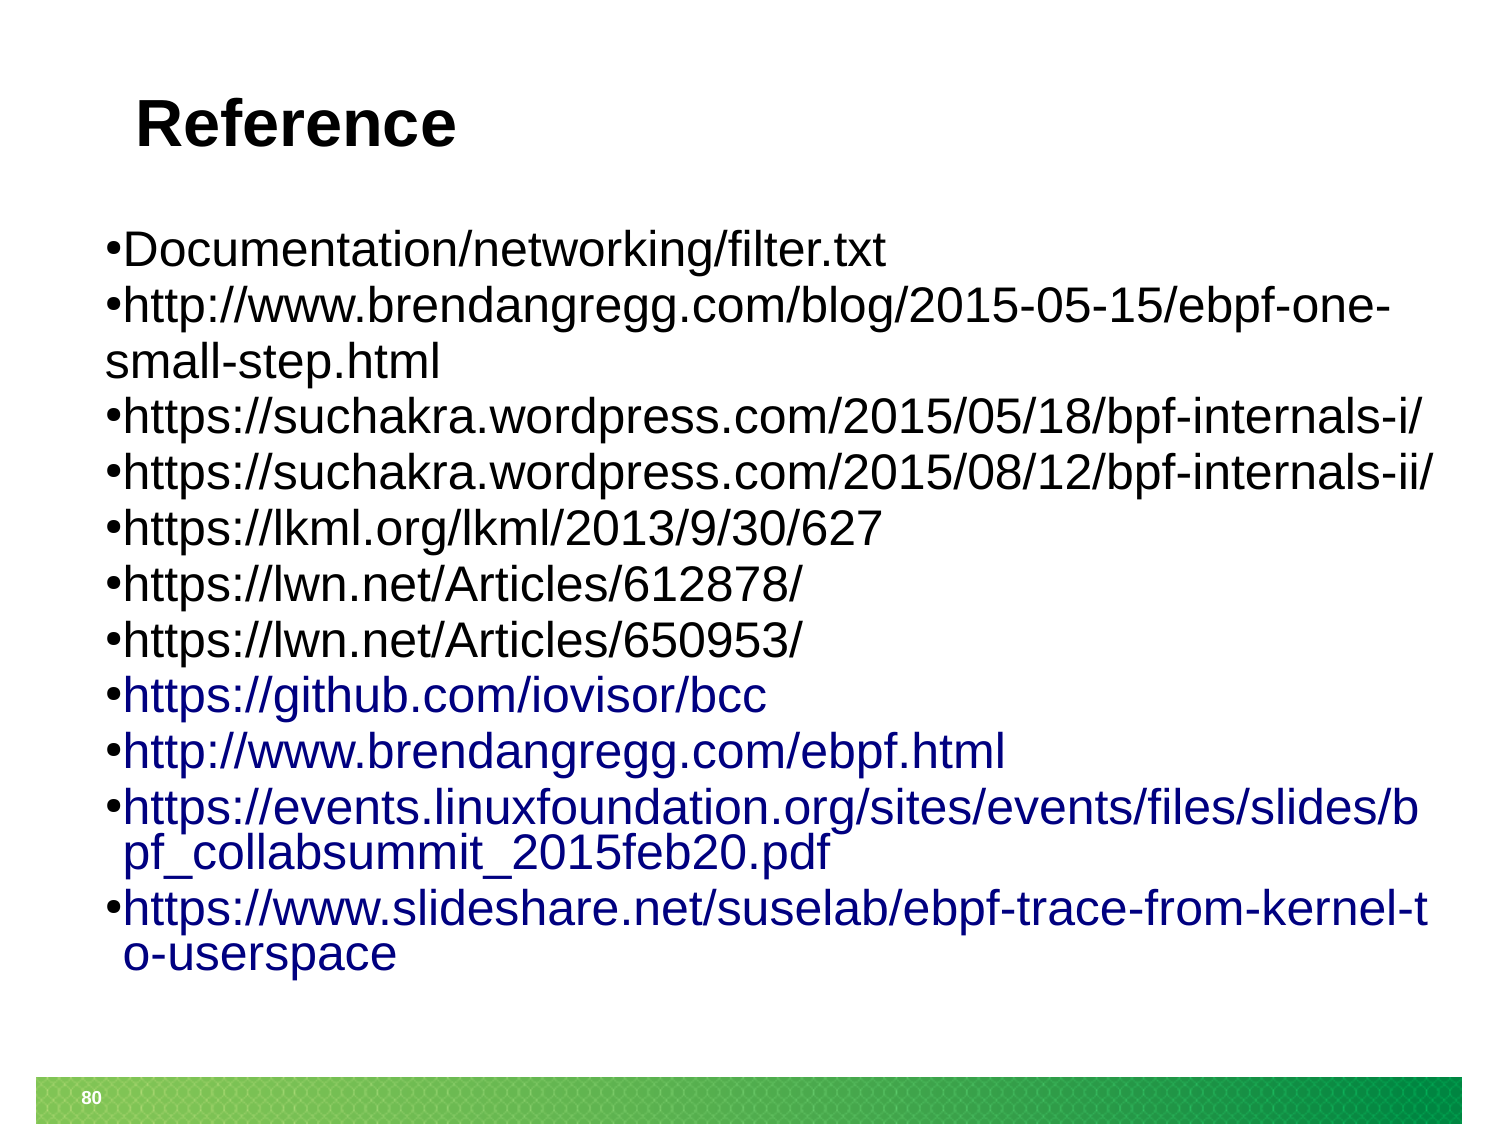

# Reference
Documentation/networking/filter.txt
http://www.brendangregg.com/blog/2015-05-15/ebpf-one-small-step.html
https://suchakra.wordpress.com/2015/05/18/bpf-internals-i/
https://suchakra.wordpress.com/2015/08/12/bpf-internals-ii/
https://lkml.org/lkml/2013/9/30/627
https://lwn.net/Articles/612878/
https://lwn.net/Articles/650953/
https://github.com/iovisor/bcc
http://www.brendangregg.com/ebpf.html
https://events.linuxfoundation.org/sites/events/files/slides/bpf_collabsummit_2015feb20.pdf
https://www.slideshare.net/suselab/ebpf-trace-from-kernel-to-userspace